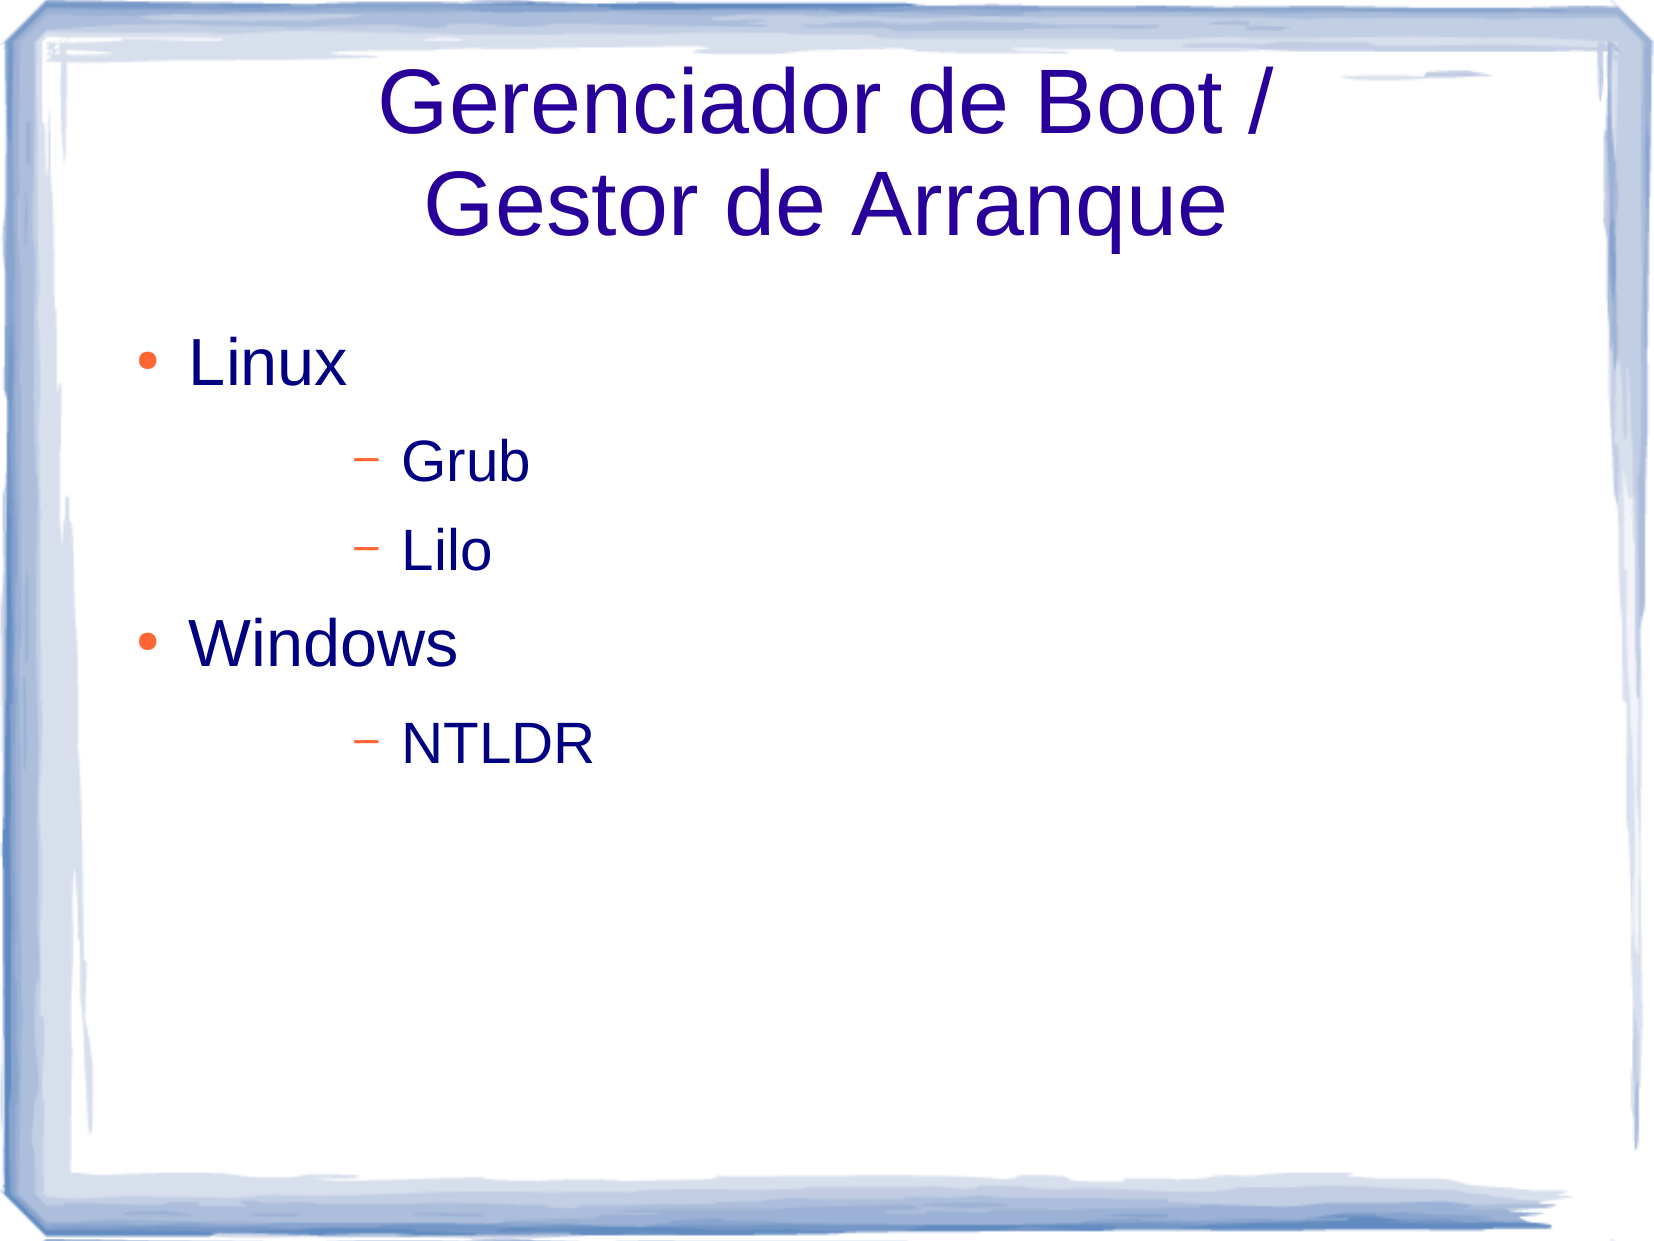

# Gerenciador de Boot / Gestor de Arranque
Linux
Grub
Lilo
Windows
NTLDR